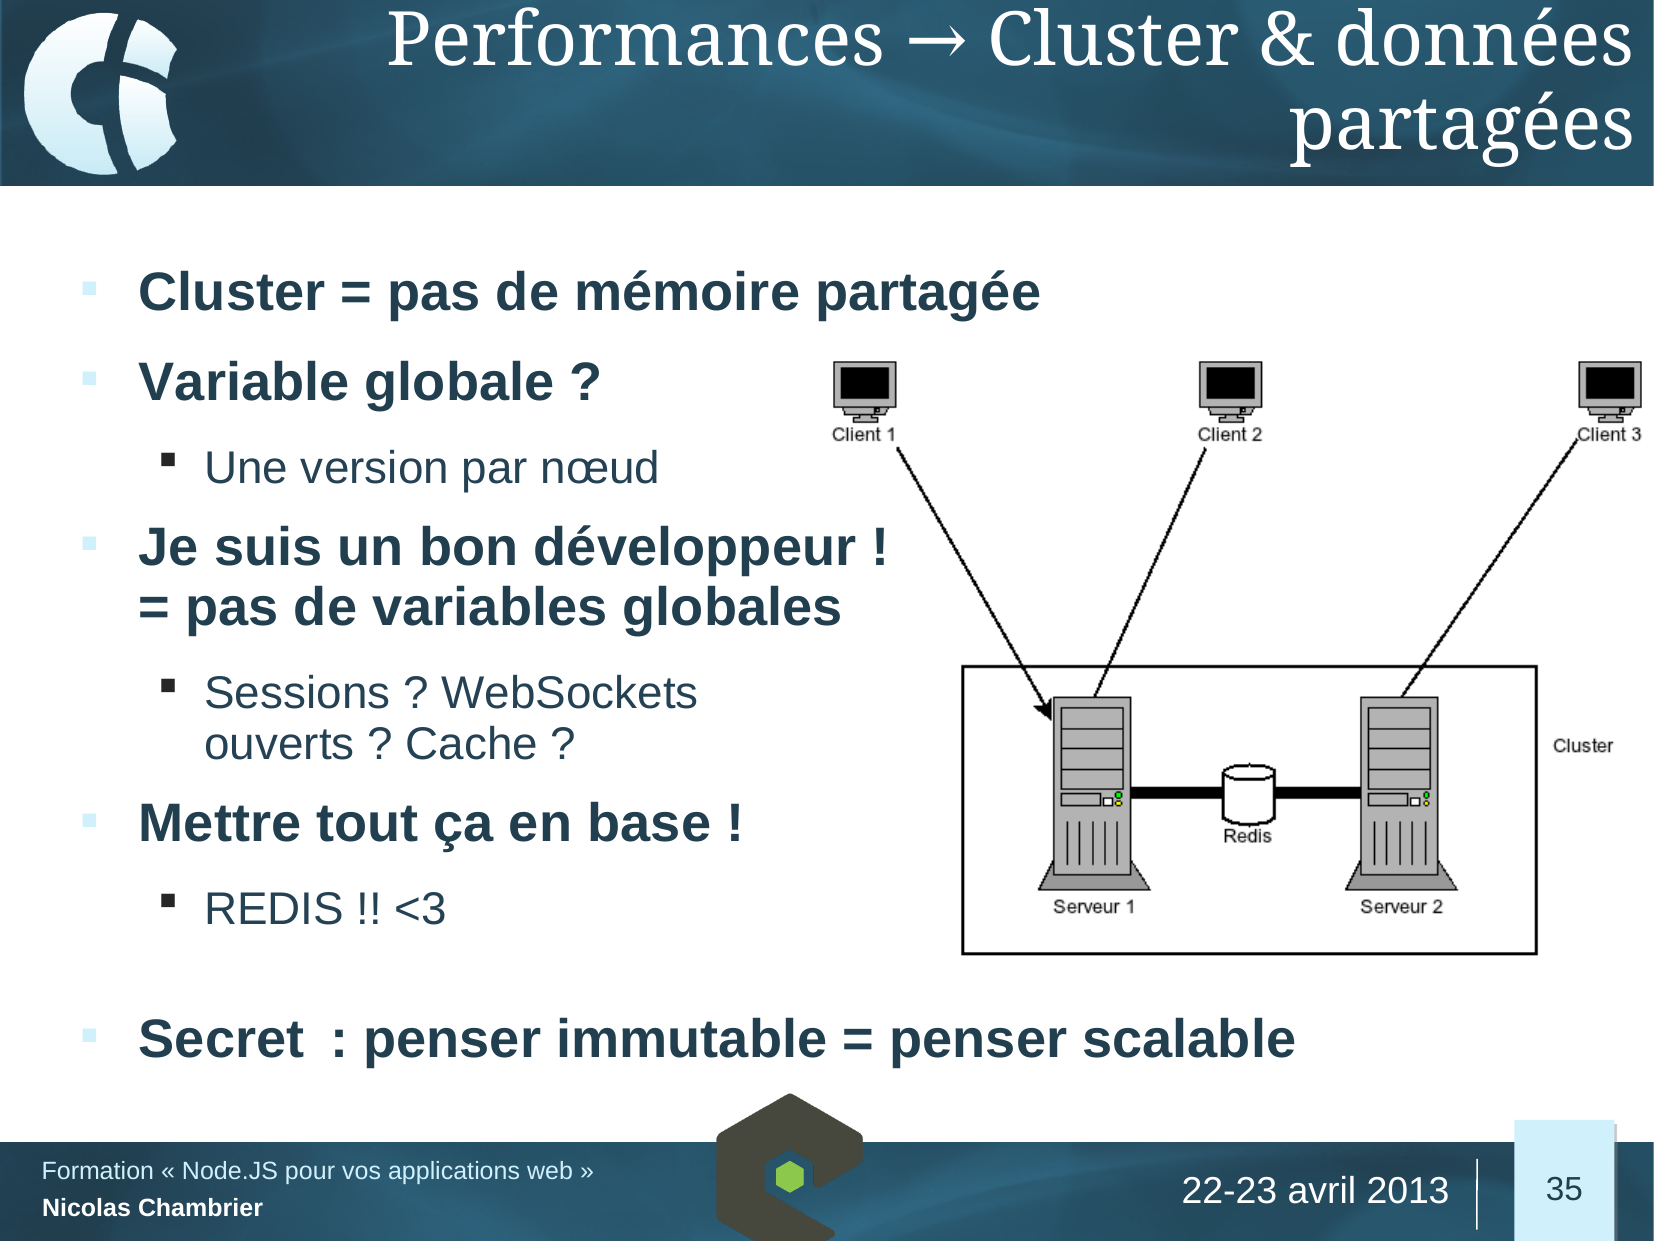

Performances → Cluster & données partagées
# Cluster = pas de mémoire partagée
Variable globale ?
Une version par nœud
Je suis un bon développeur !
= pas de variables globales
Sessions ? WebSockets
ouverts ? Cache ?
Mettre tout ça en base !
REDIS !! <3
Secret  : penser immutable = penser scalable